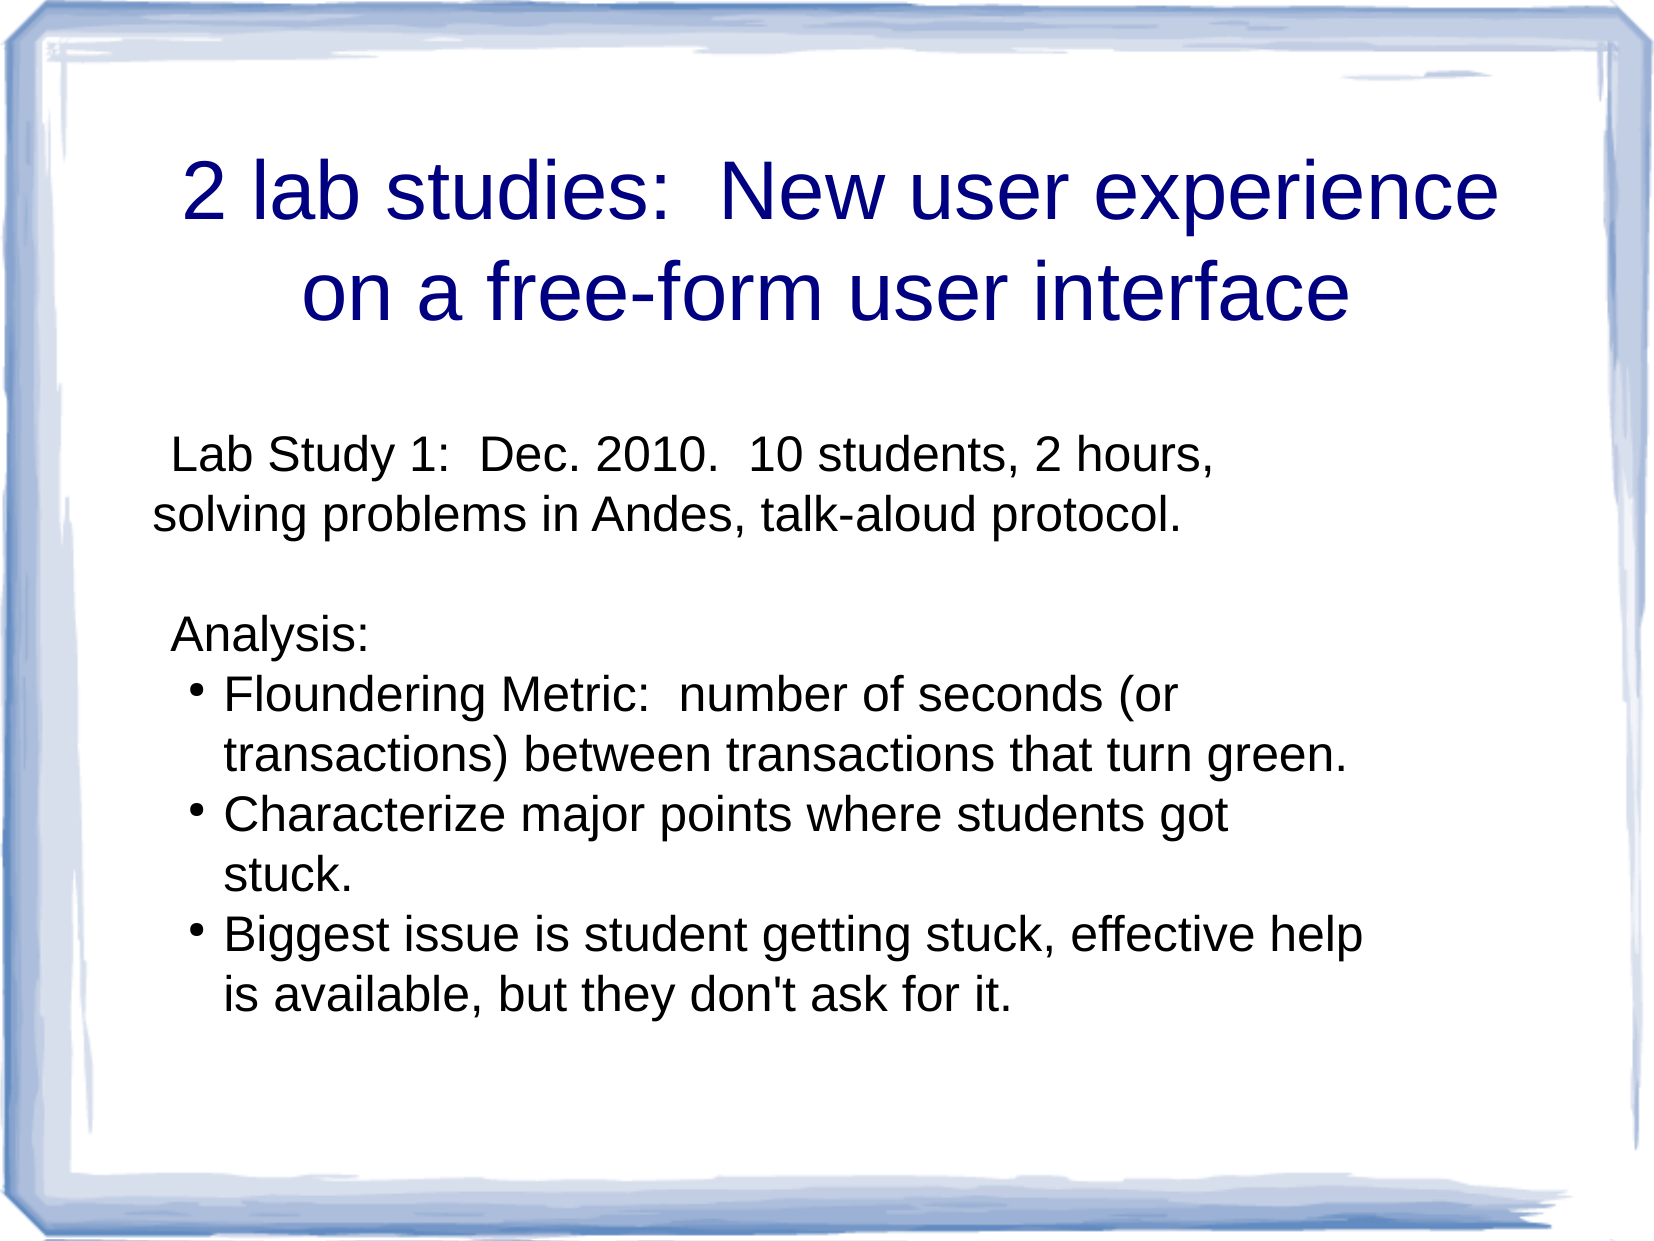

# 2 lab studies: New user experience on a free-form user interface
Lab Study 1: Dec. 2010. 10 students, 2 hours, solving problems in Andes, talk-aloud protocol.
Analysis:
Floundering Metric: number of seconds (or transactions) between transactions that turn green.
Characterize major points where students got stuck.
Biggest issue is student getting stuck, effective help is available, but they don't ask for it.